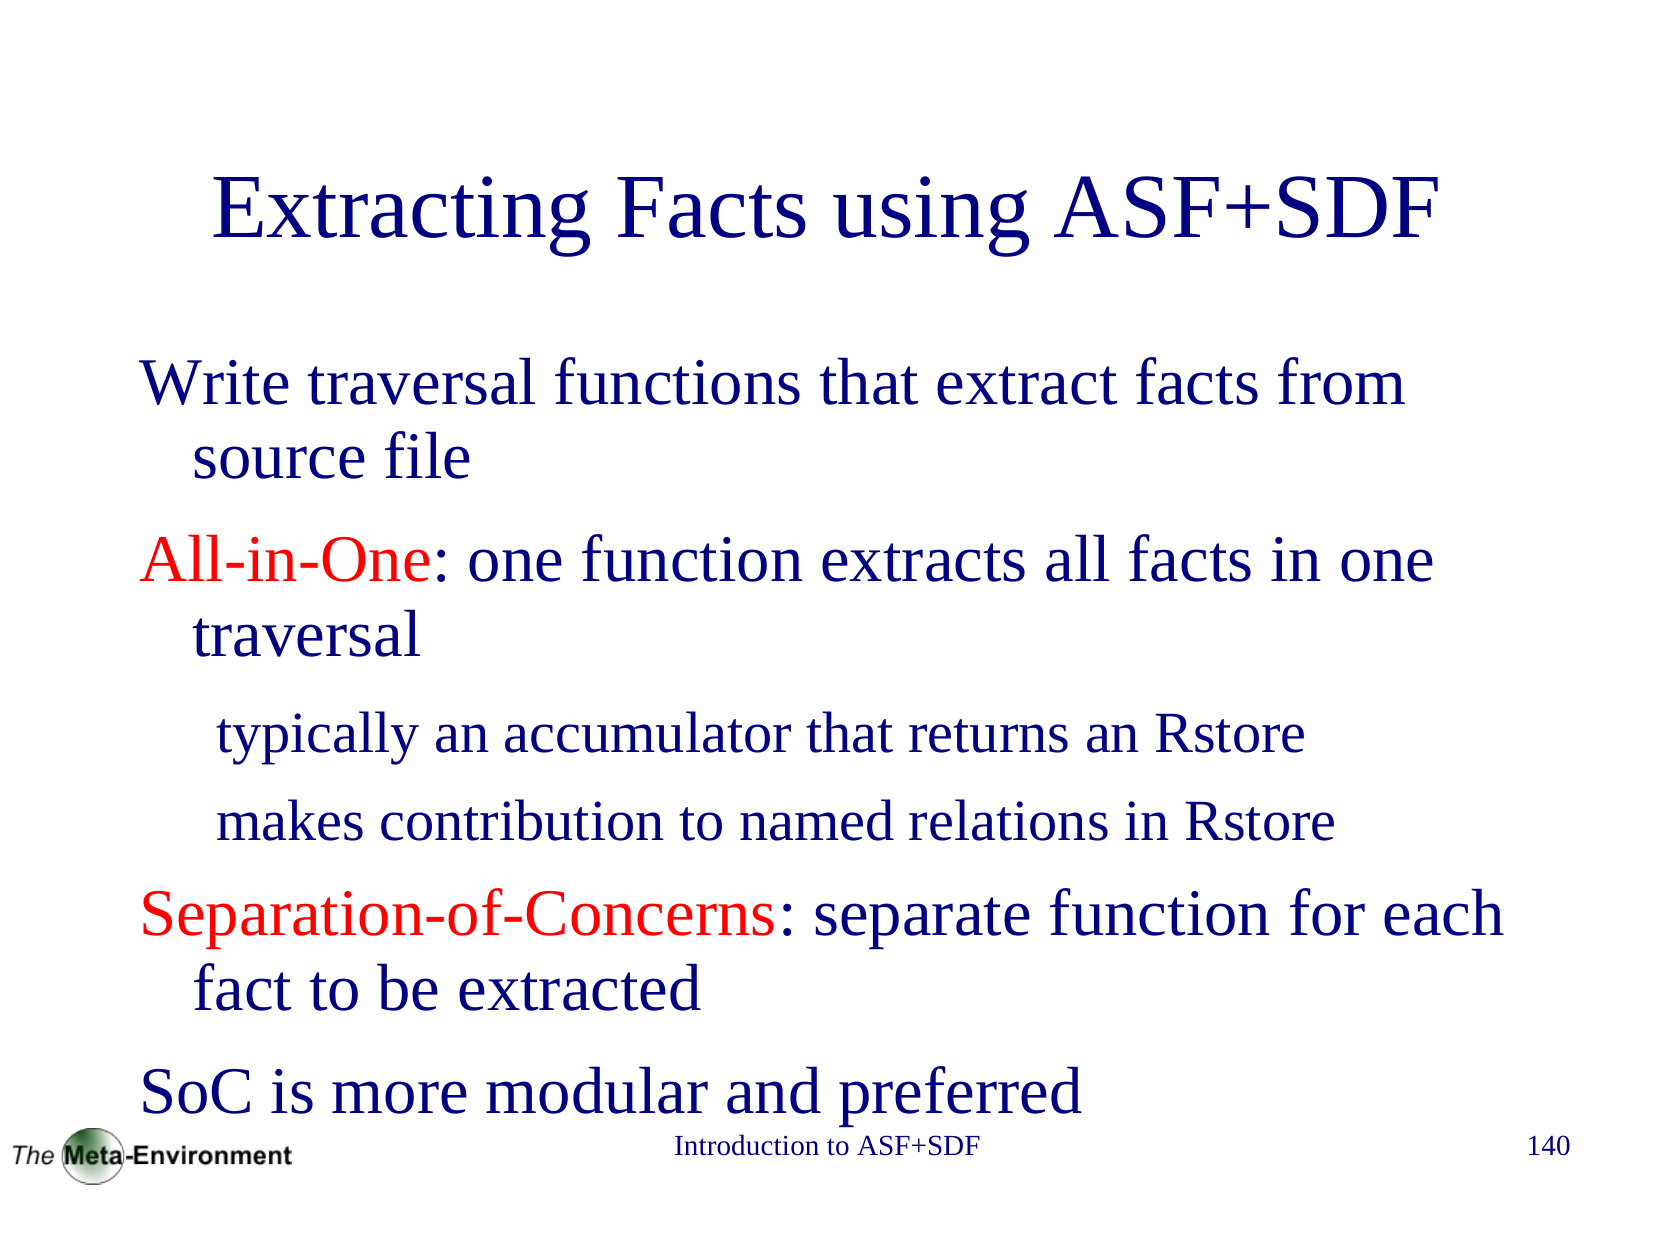

# Extracting Facts using ASF+SDF
Write traversal functions that extract facts from source file
All-in-One: one function extracts all facts in one traversal
typically an accumulator that returns an Rstore
makes contribution to named relations in Rstore
Separation-of-Concerns: separate function for each fact to be extracted
SoC is more modular and preferred
140